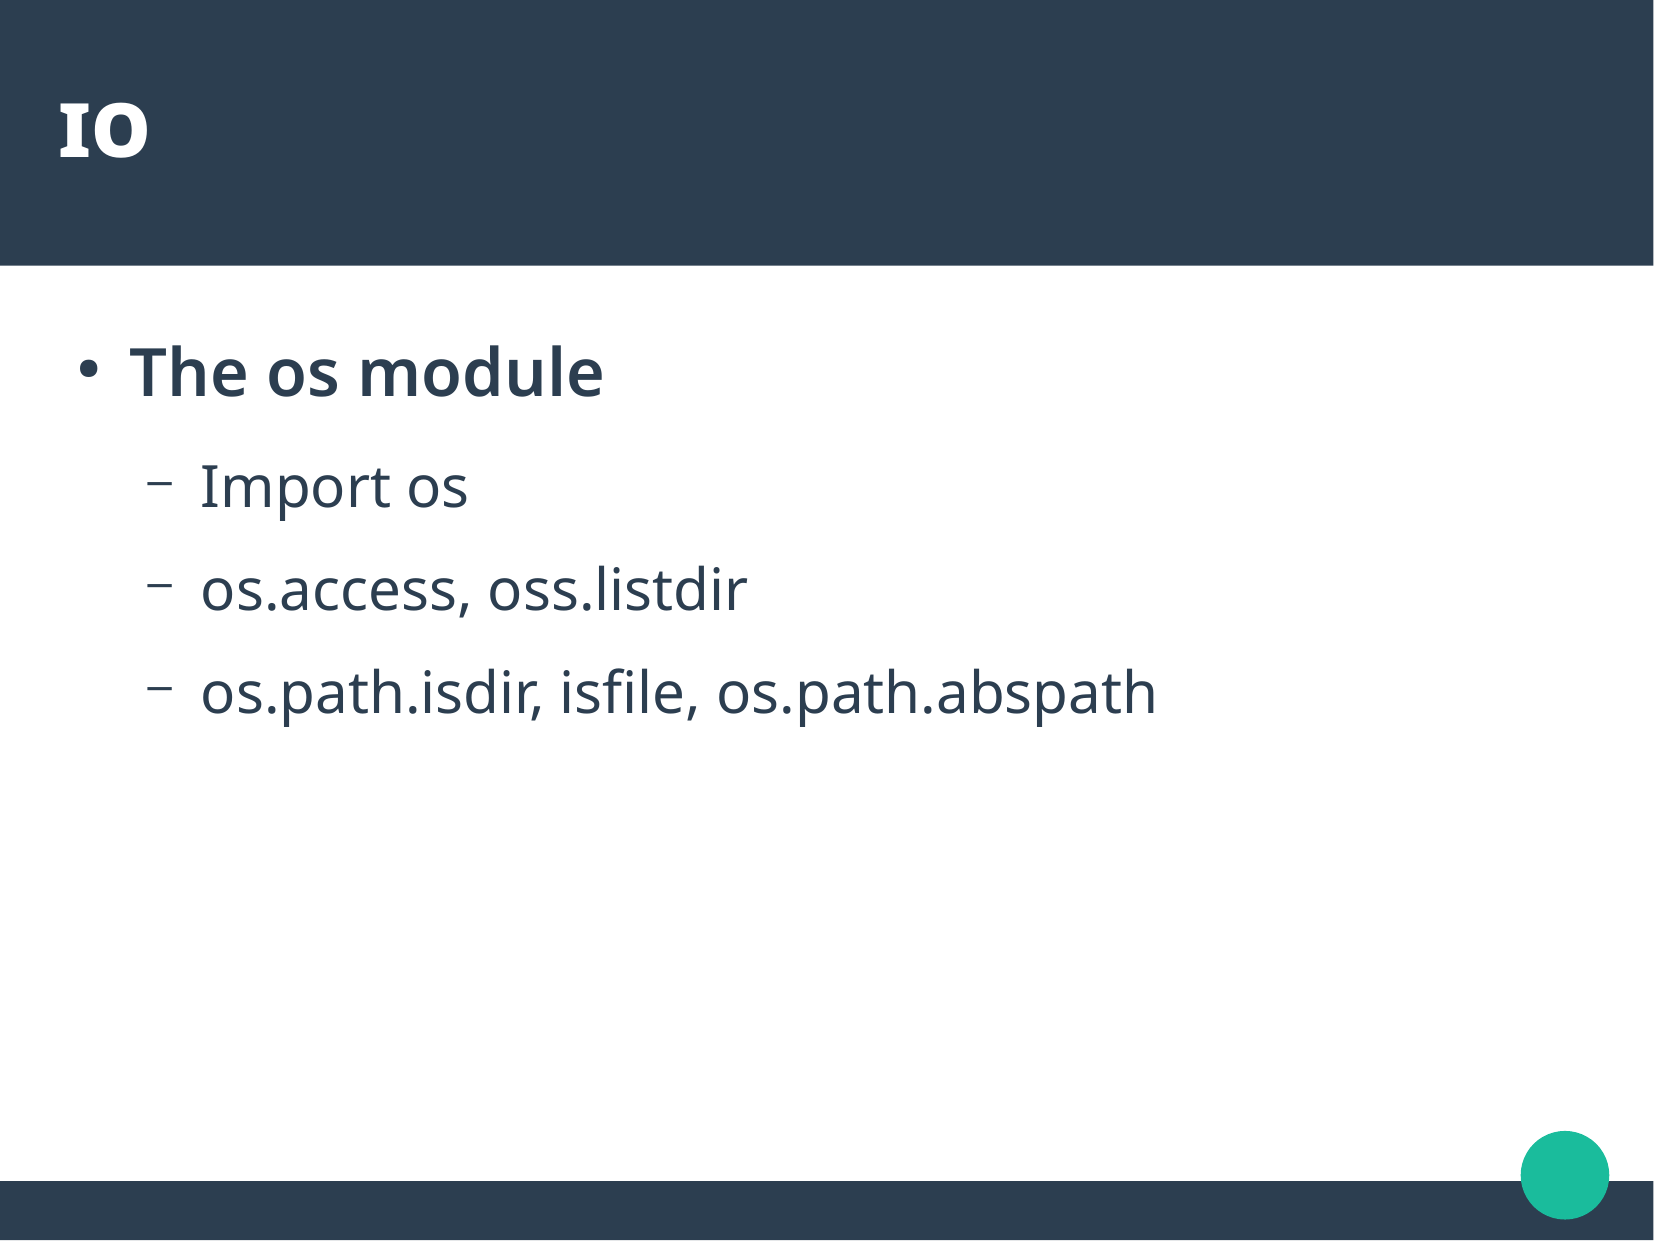

# IO
The os module
Import os
os.access, oss.listdir
os.path.isdir, isfile, os.path.abspath